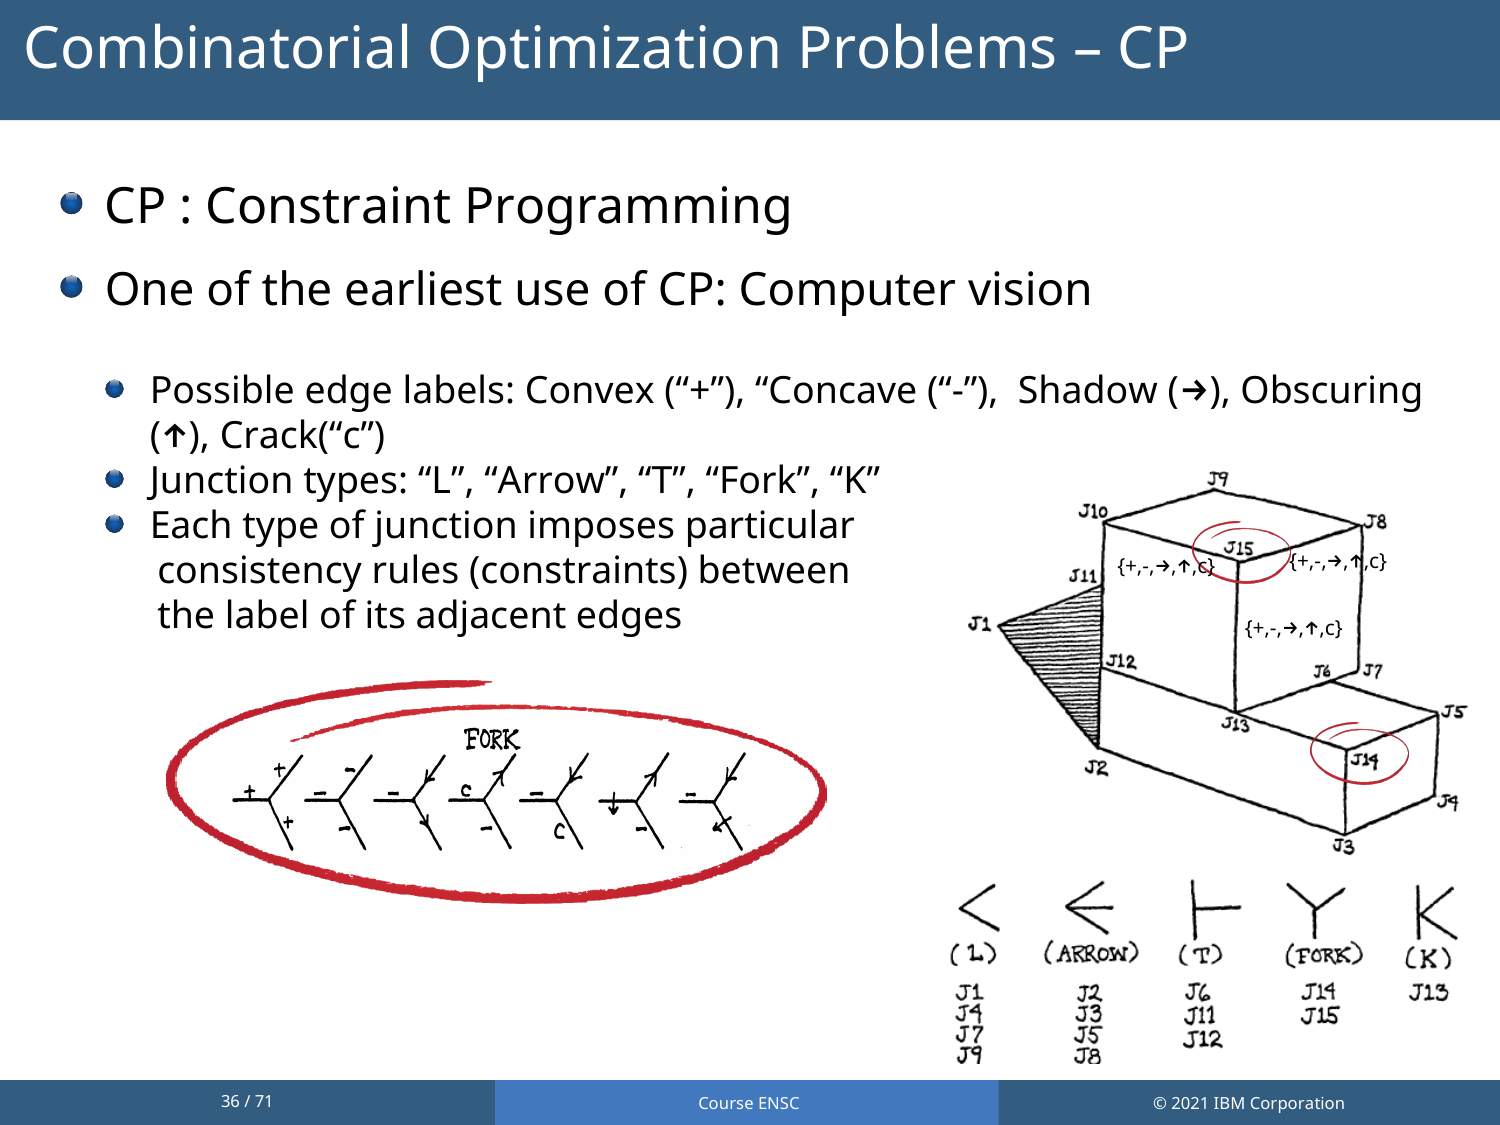

# Combinatorial Optimization Problems – CP
CP : Constraint Programming
One of the earliest use of CP: Computer vision
Possible edge labels: Convex (“+”), “Concave (“-”), Shadow (→), Obscuring (↑), Crack(“c”)
Junction types: “L”, “Arrow”, “T”, “Fork”, “K”
Each type of junction imposes particular
 consistency rules (constraints) between
 the label of its adjacent edges
{+,-,→,↑,c}
{+,-,→,↑,c}
{+,-,→,↑,c}